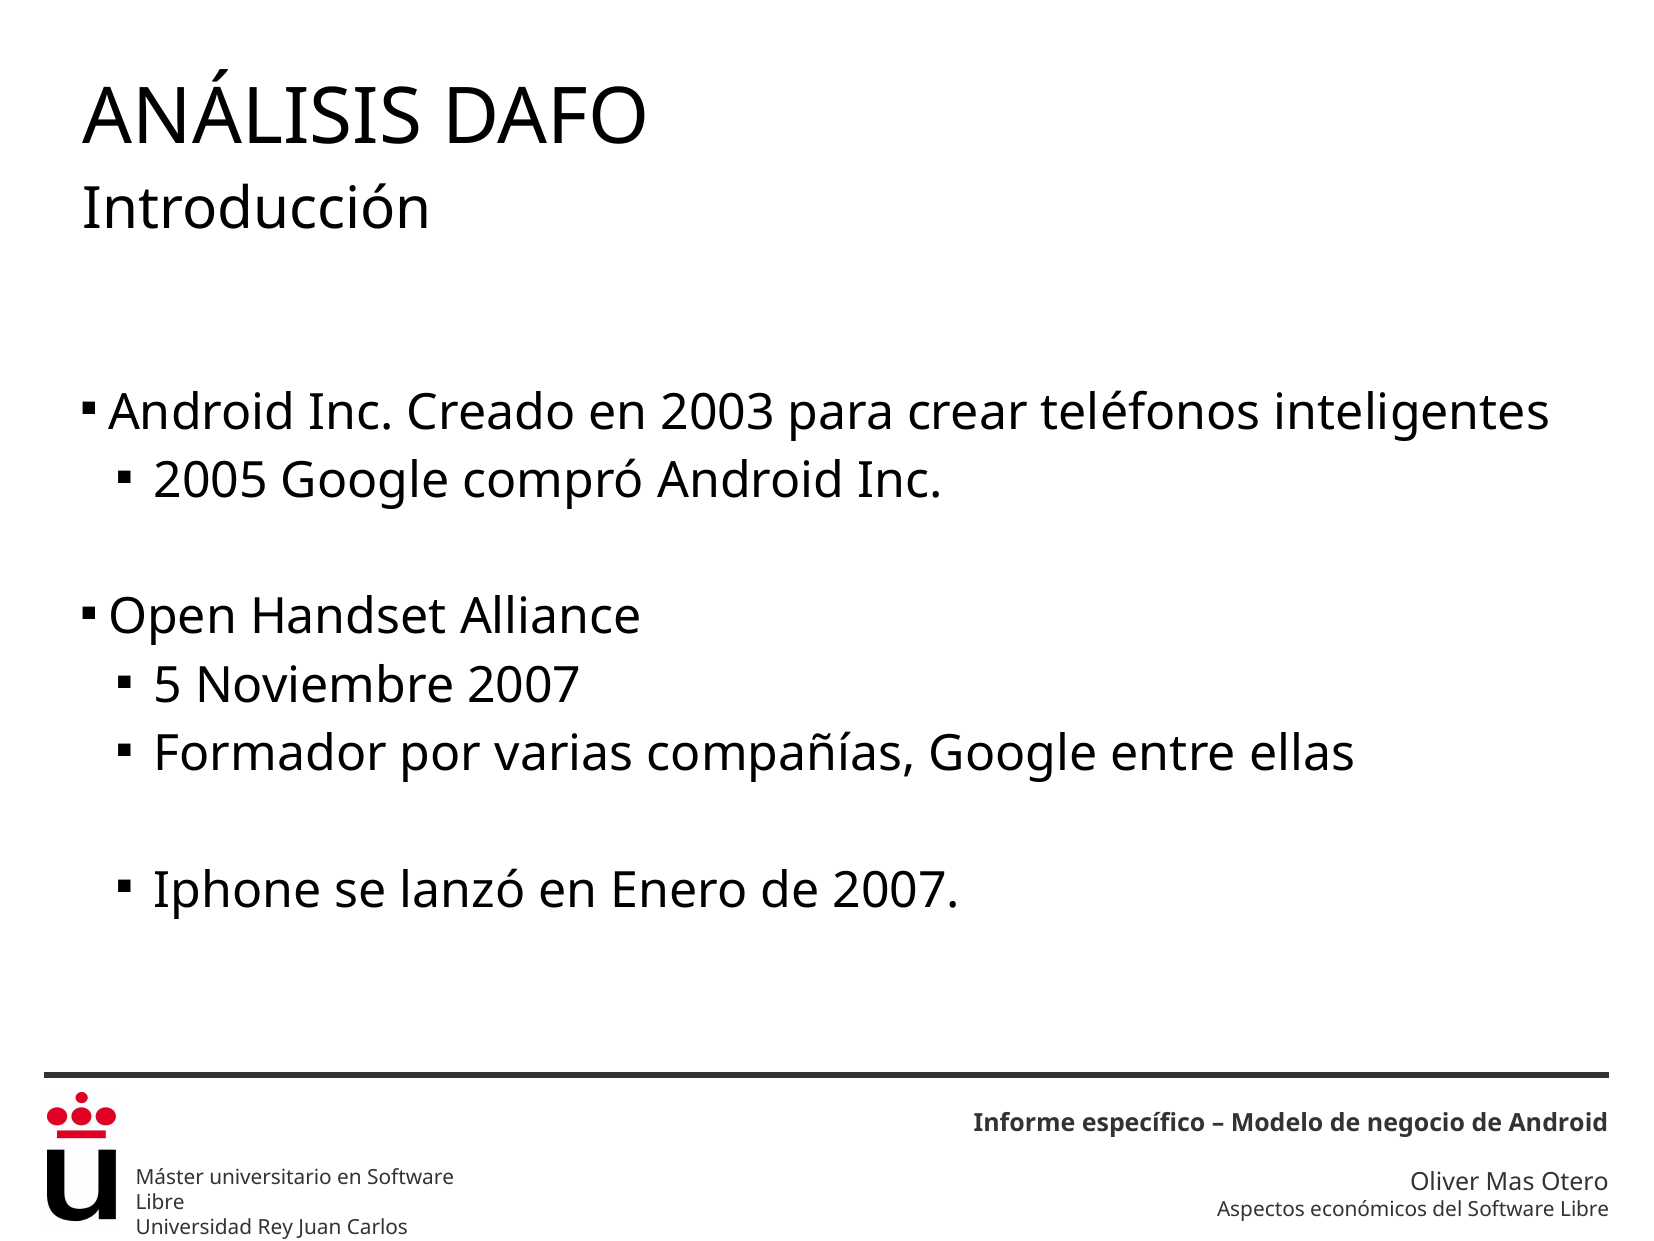

# ANÁLISIS DAFO Introducción
 Android Inc. Creado en 2003 para crear teléfonos inteligentes
2005 Google compró Android Inc.
 Open Handset Alliance
5 Noviembre 2007
Formador por varias compañías, Google entre ellas
Iphone se lanzó en Enero de 2007.
Informe específico – Modelo de negocio de Android
Oliver Mas Otero
Aspectos económicos del Software Libre
Máster universitario en Software Libre
Universidad Rey Juan Carlos